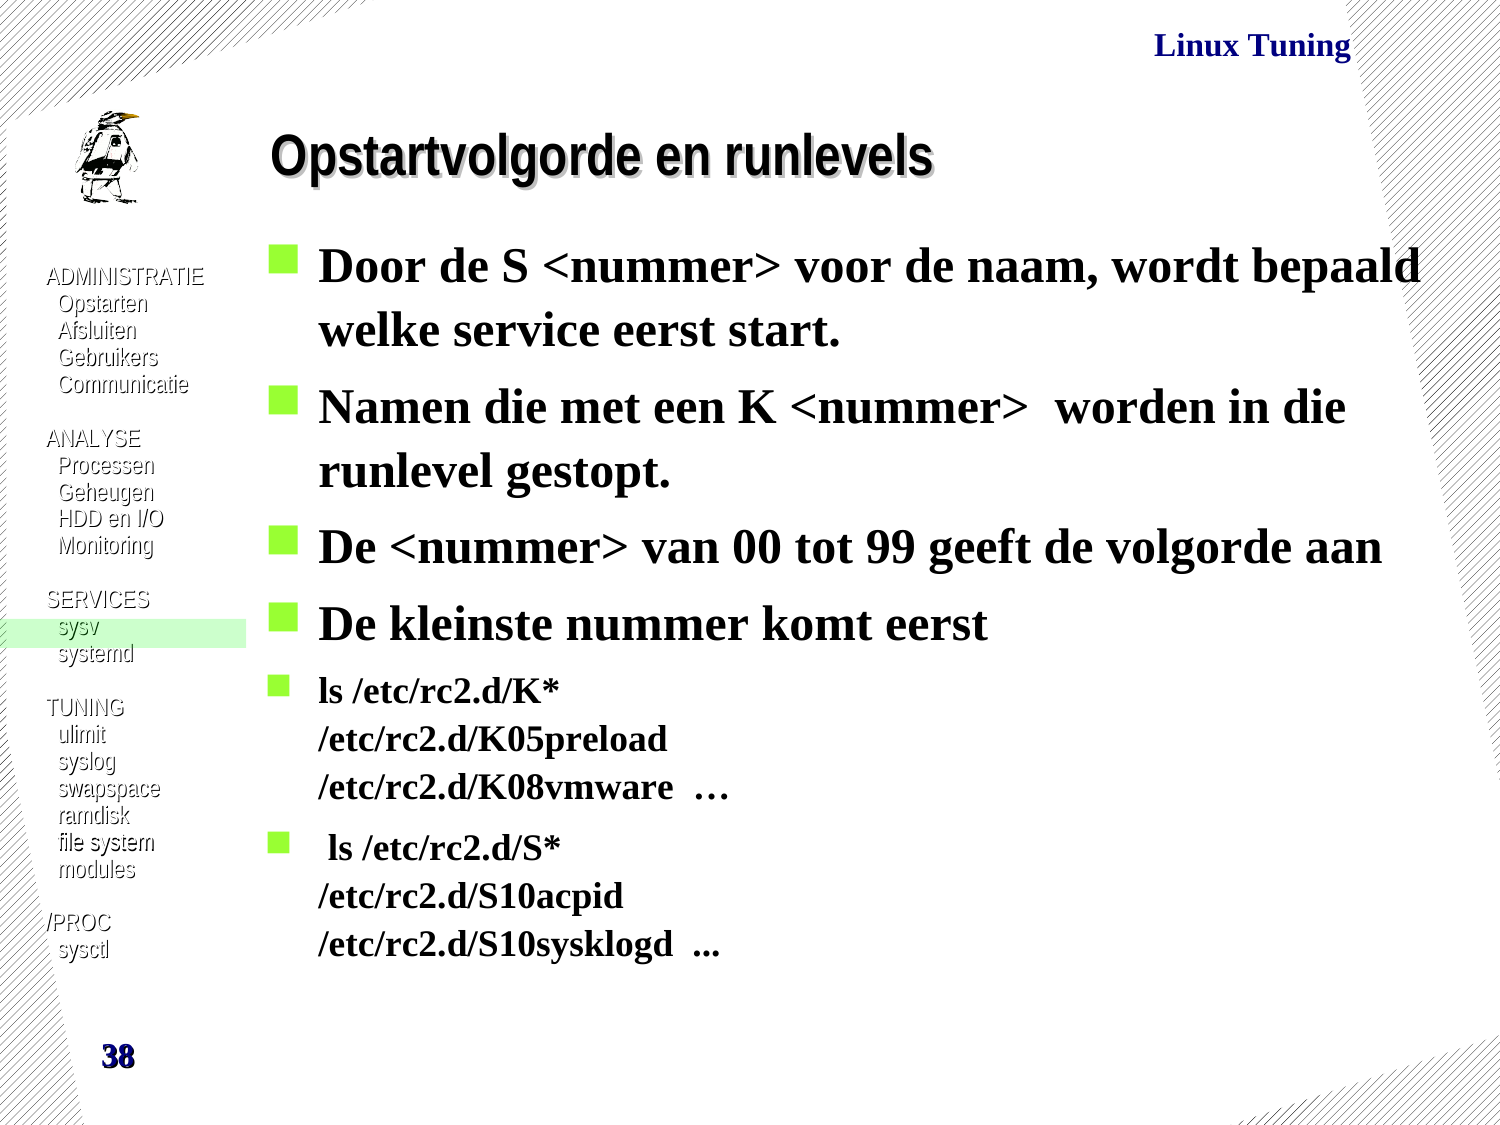

# Opstartvolgorde en runlevels
Door de S <nummer> voor de naam, wordt bepaald welke service eerst start.
Namen die met een K <nummer> worden in die runlevel gestopt.
De <nummer> van 00 tot 99 geeft de volgorde aan
De kleinste nummer komt eerst
ls /etc/rc2.d/K*
/etc/rc2.d/K05preload
/etc/rc2.d/K08vmware …
 ls /etc/rc2.d/S*
/etc/rc2.d/S10acpid
/etc/rc2.d/S10sysklogd ...